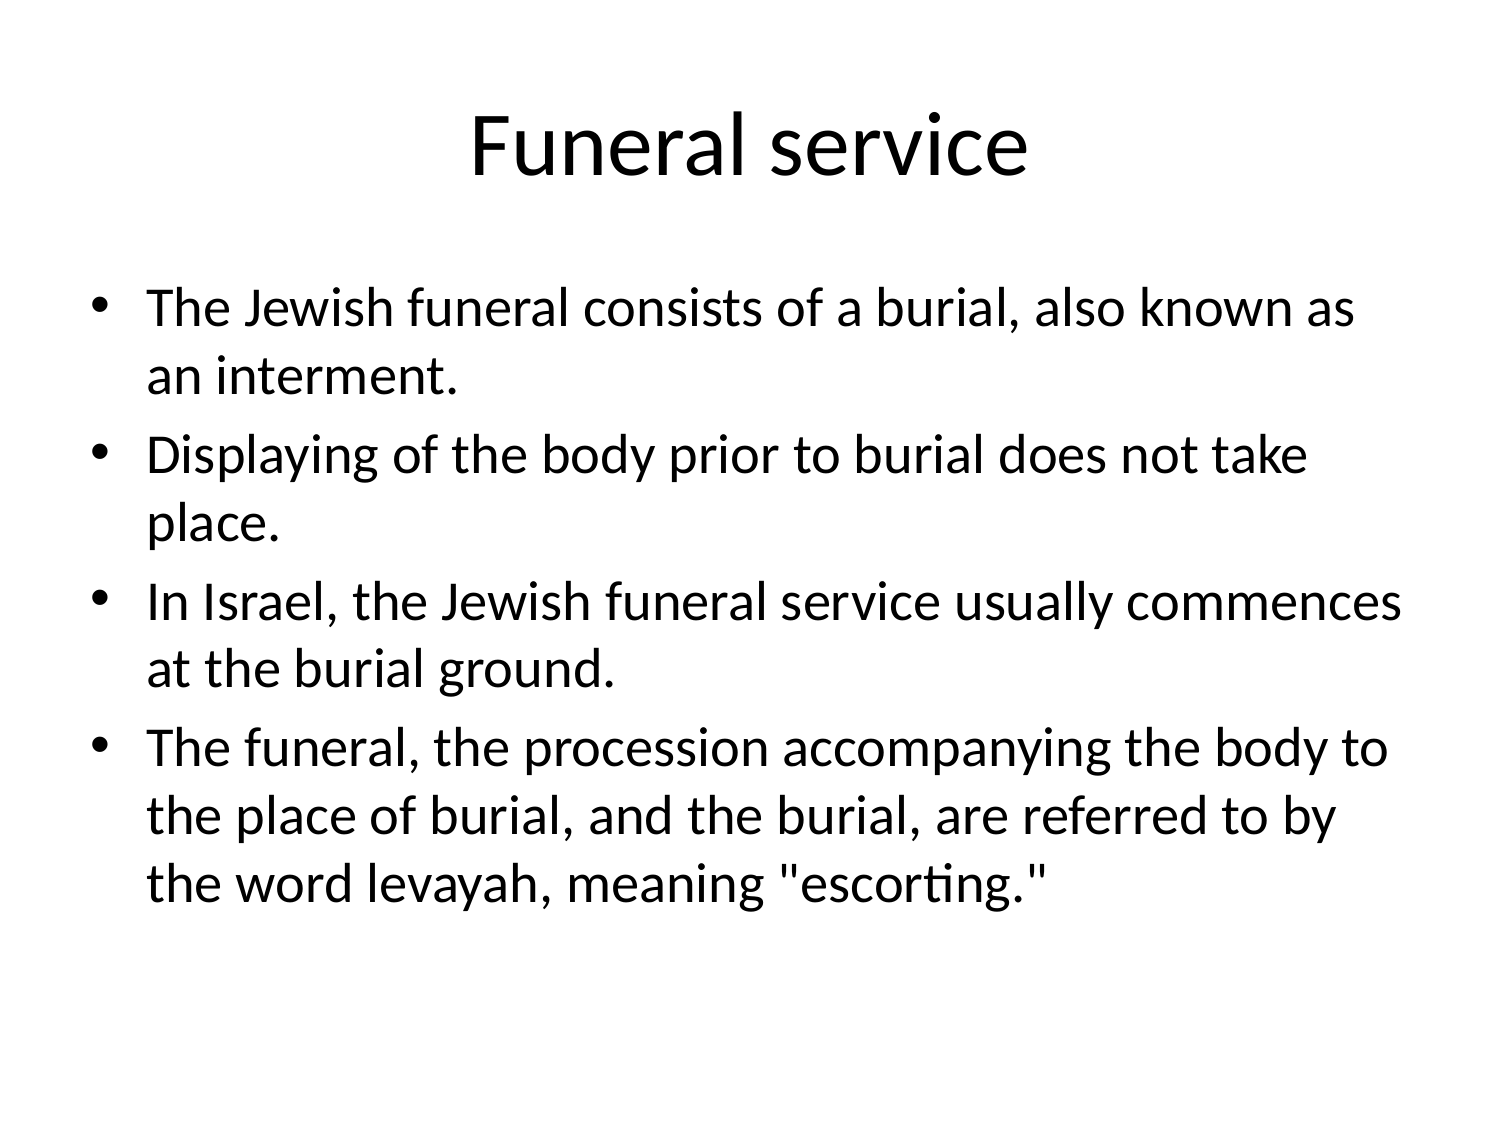

# Funeral service
The Jewish funeral consists of a burial, also known as an interment.
Displaying of the body prior to burial does not take place.
In Israel, the Jewish funeral service usually commences at the burial ground.
The funeral, the procession accompanying the body to the place of burial, and the burial, are referred to by the word levayah, meaning "escorting."